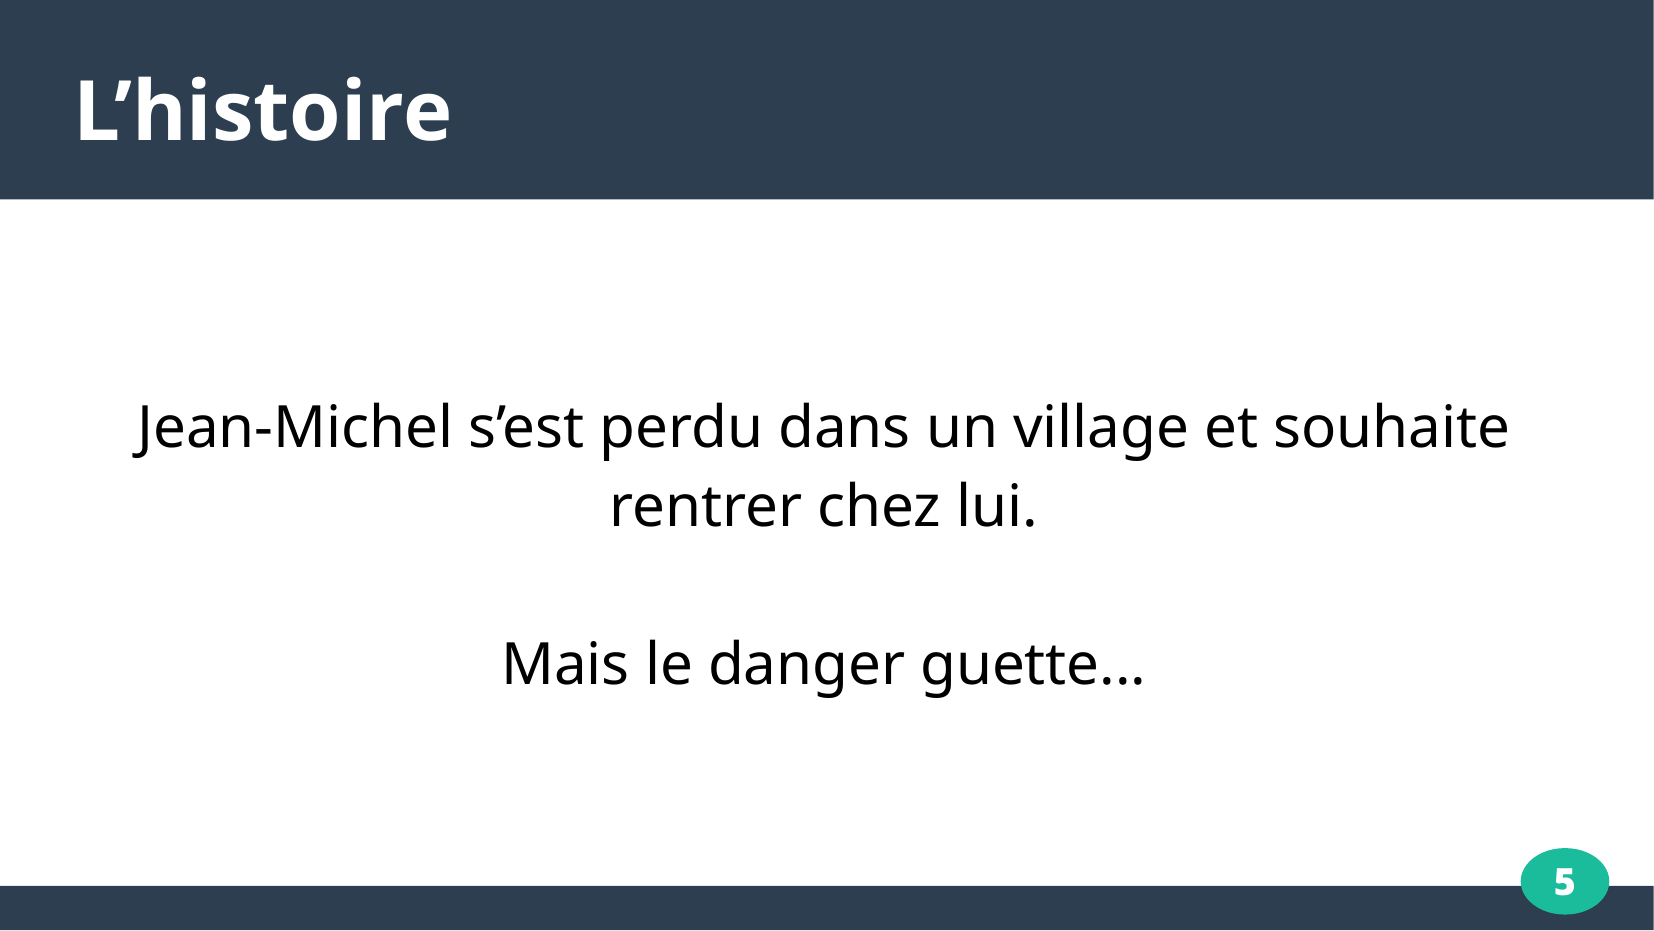

L’histoire
Jean-Michel s’est perdu dans un village et souhaite rentrer chez lui.
Mais le danger guette...
5